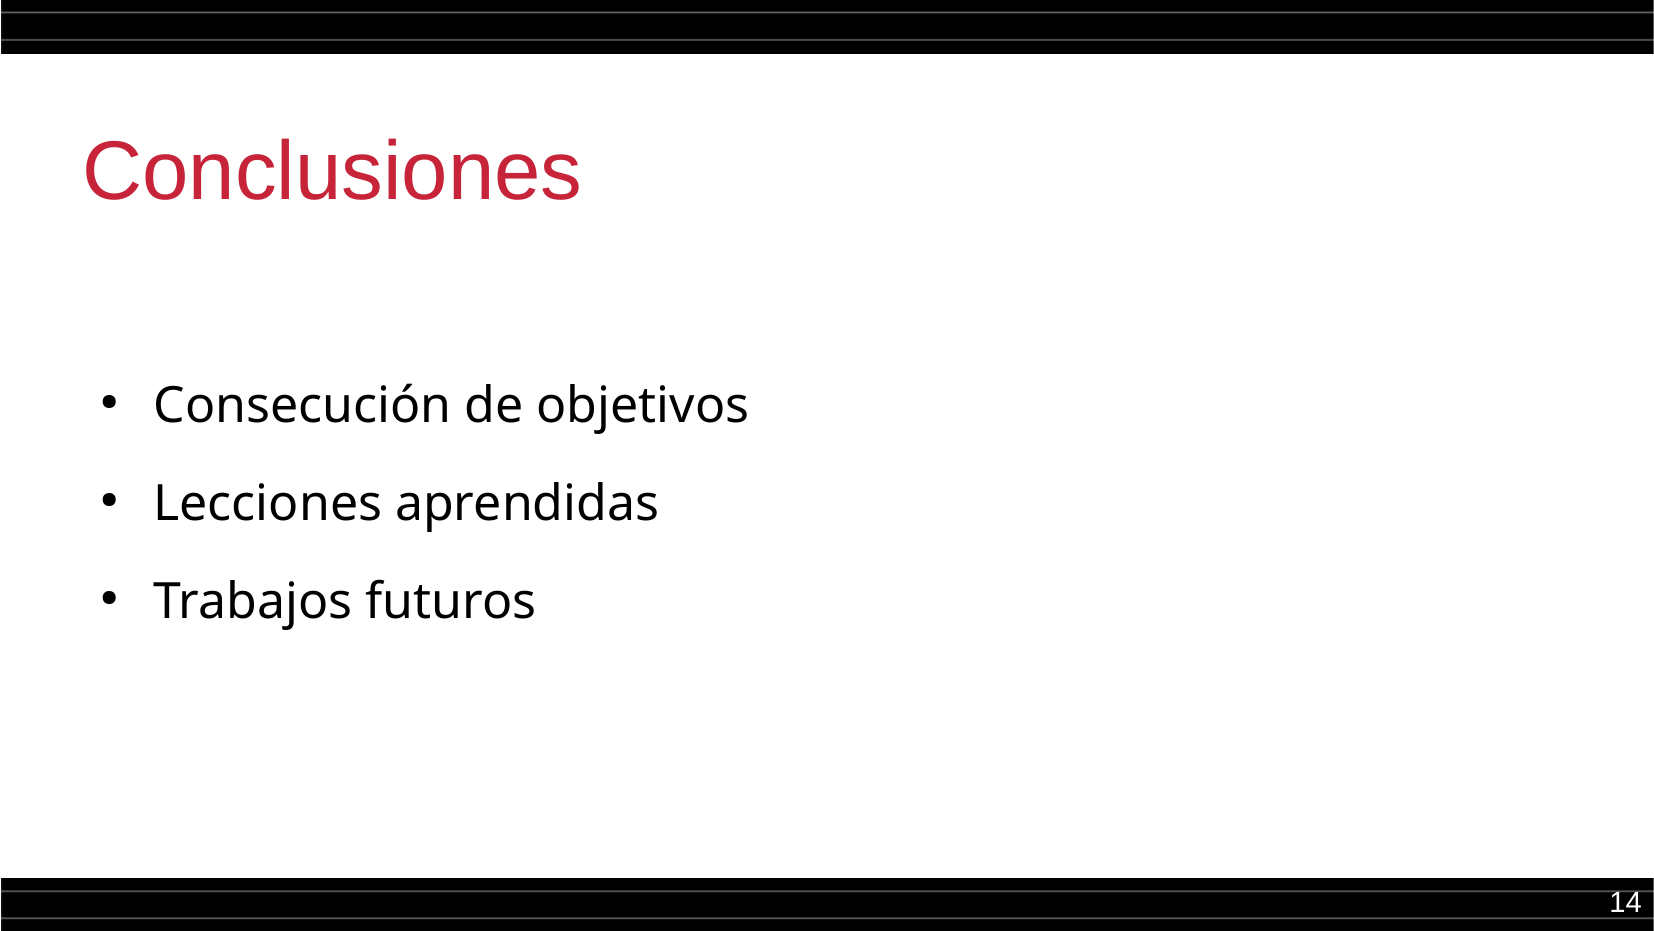

# Conclusiones
Consecución de objetivos
Lecciones aprendidas
Trabajos futuros